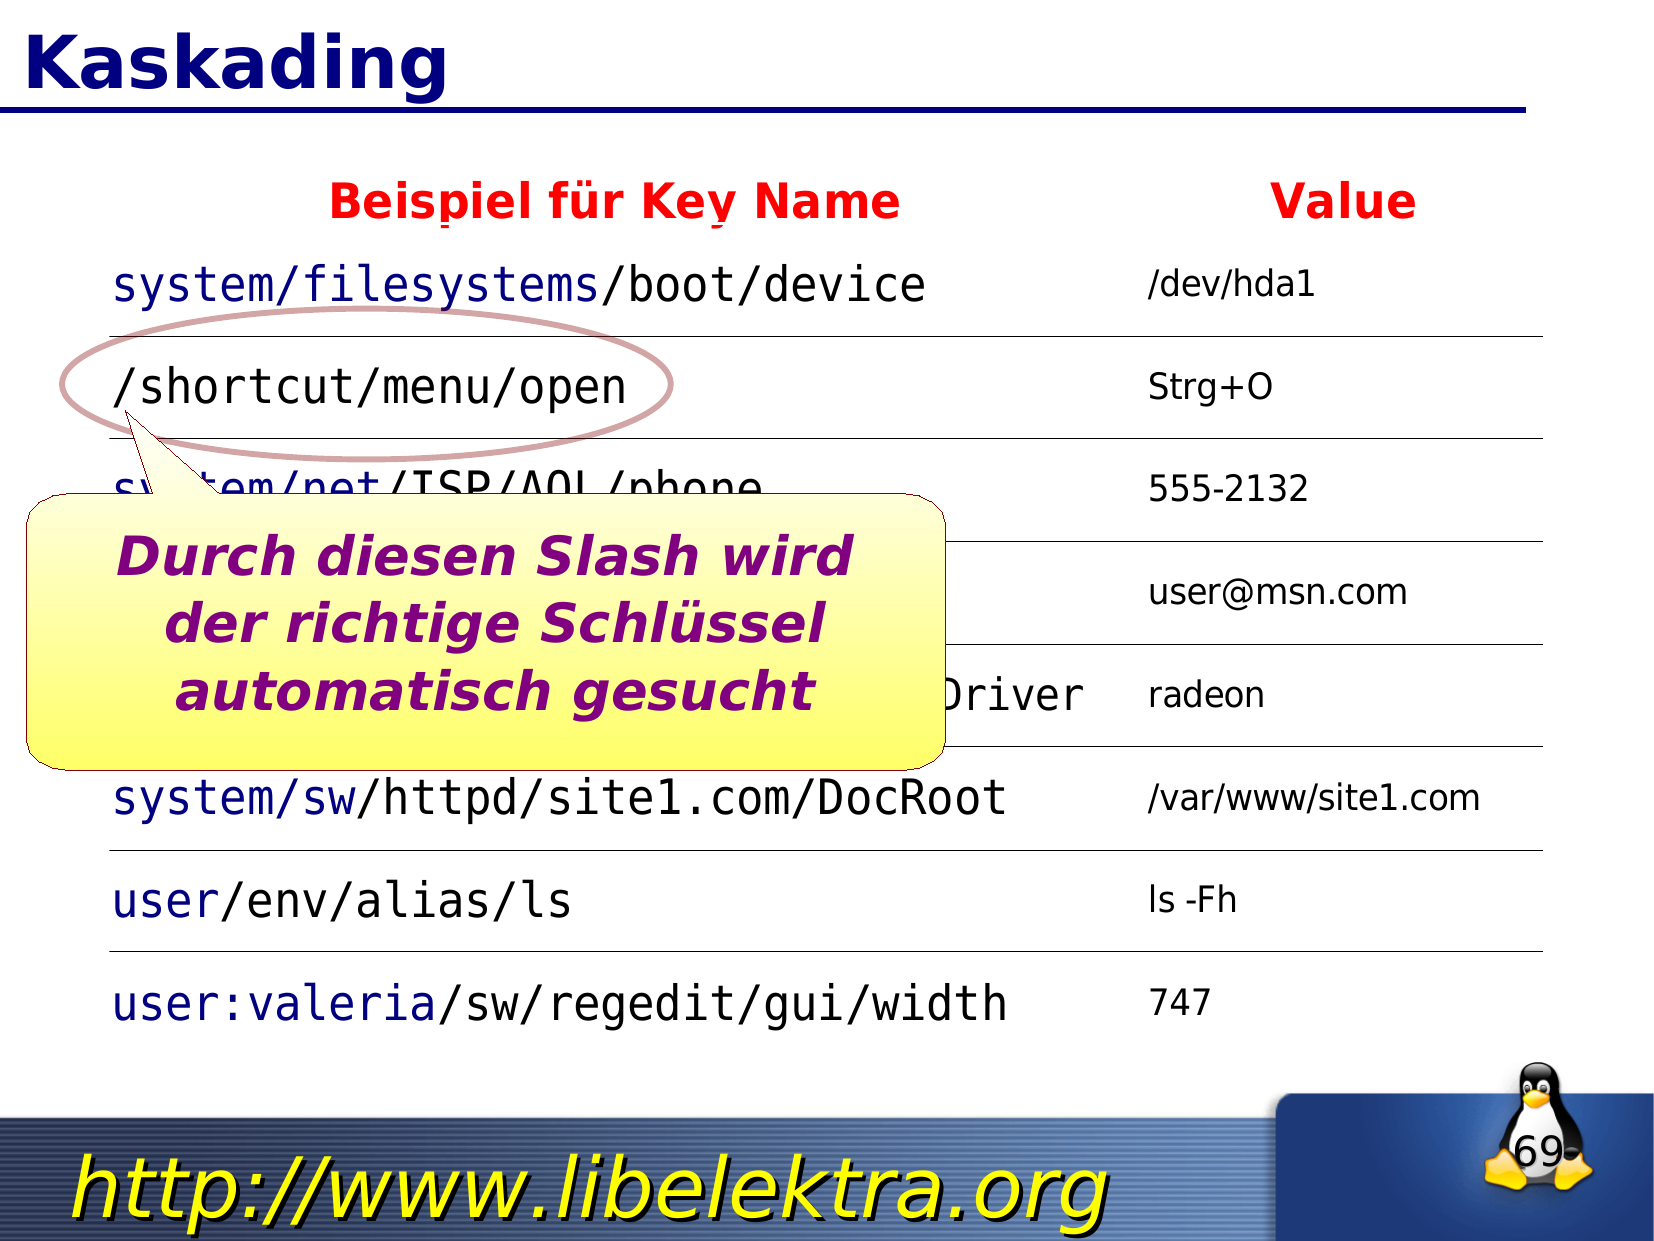

Kaskading
Durch diesen Slash wird
 der richtige Schlüssel
 automatisch gesucht